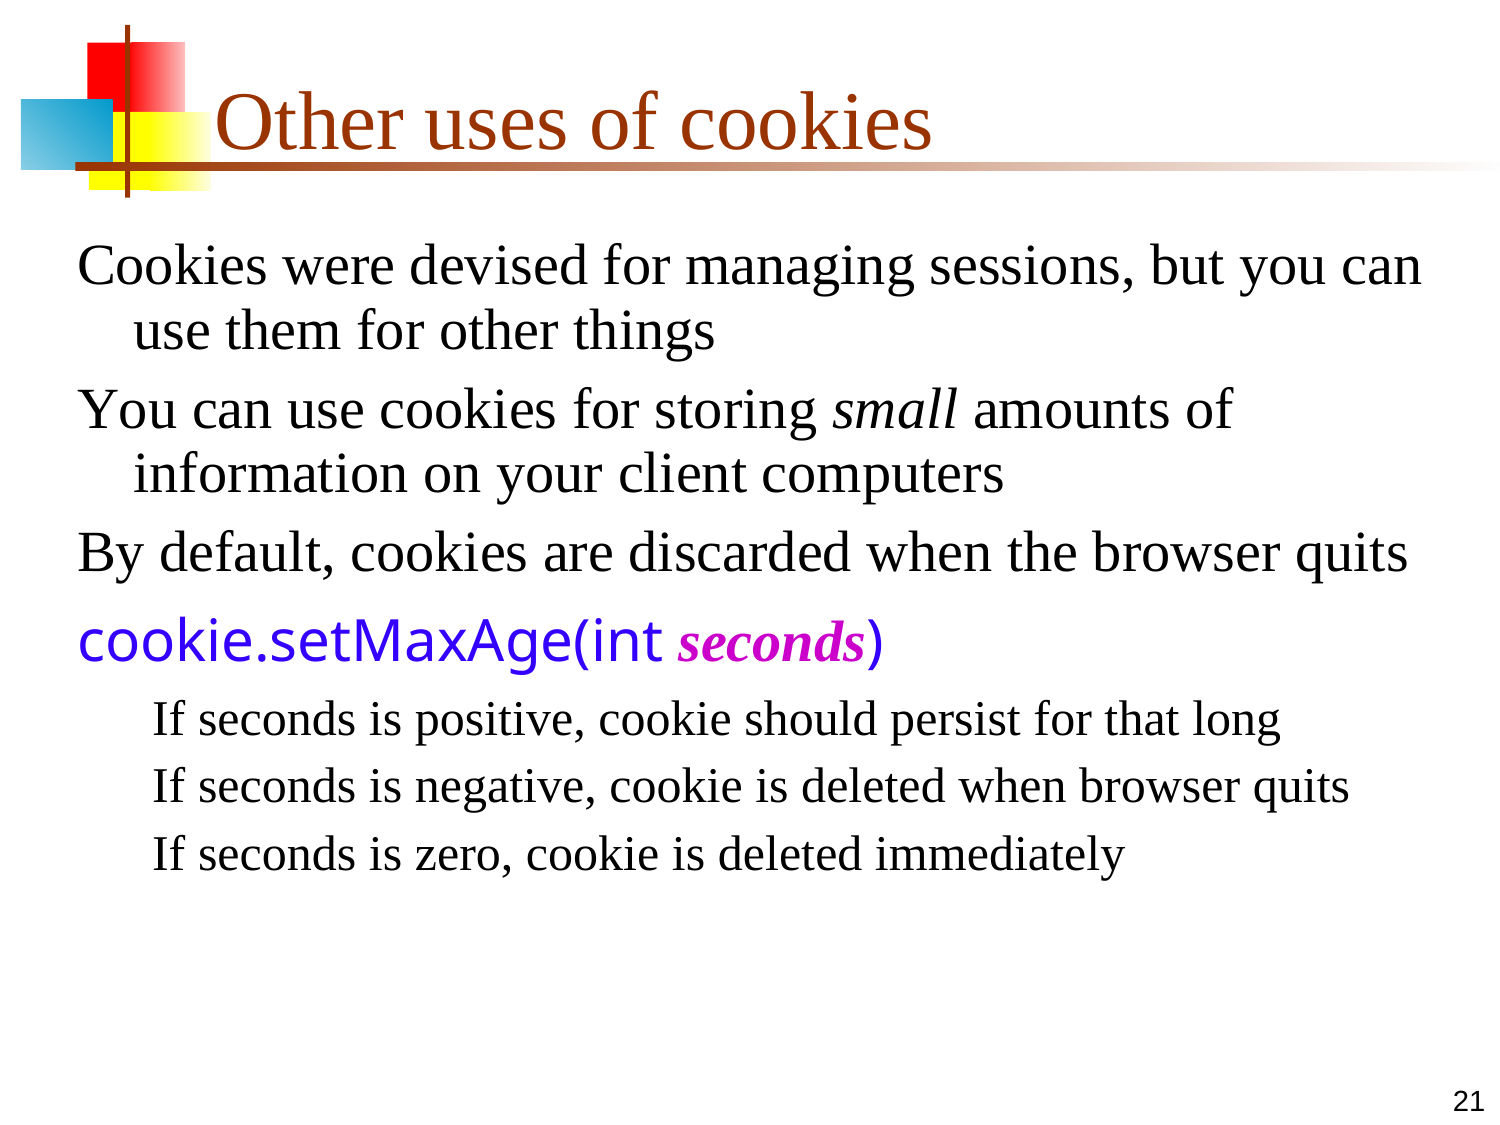

# Other uses of cookies
Cookies were devised for managing sessions, but you can use them for other things
You can use cookies for storing small amounts of information on your client computers
By default, cookies are discarded when the browser quits
cookie.setMaxAge(int seconds)
If seconds is positive, cookie should persist for that long
If seconds is negative, cookie is deleted when browser quits
If seconds is zero, cookie is deleted immediately
21